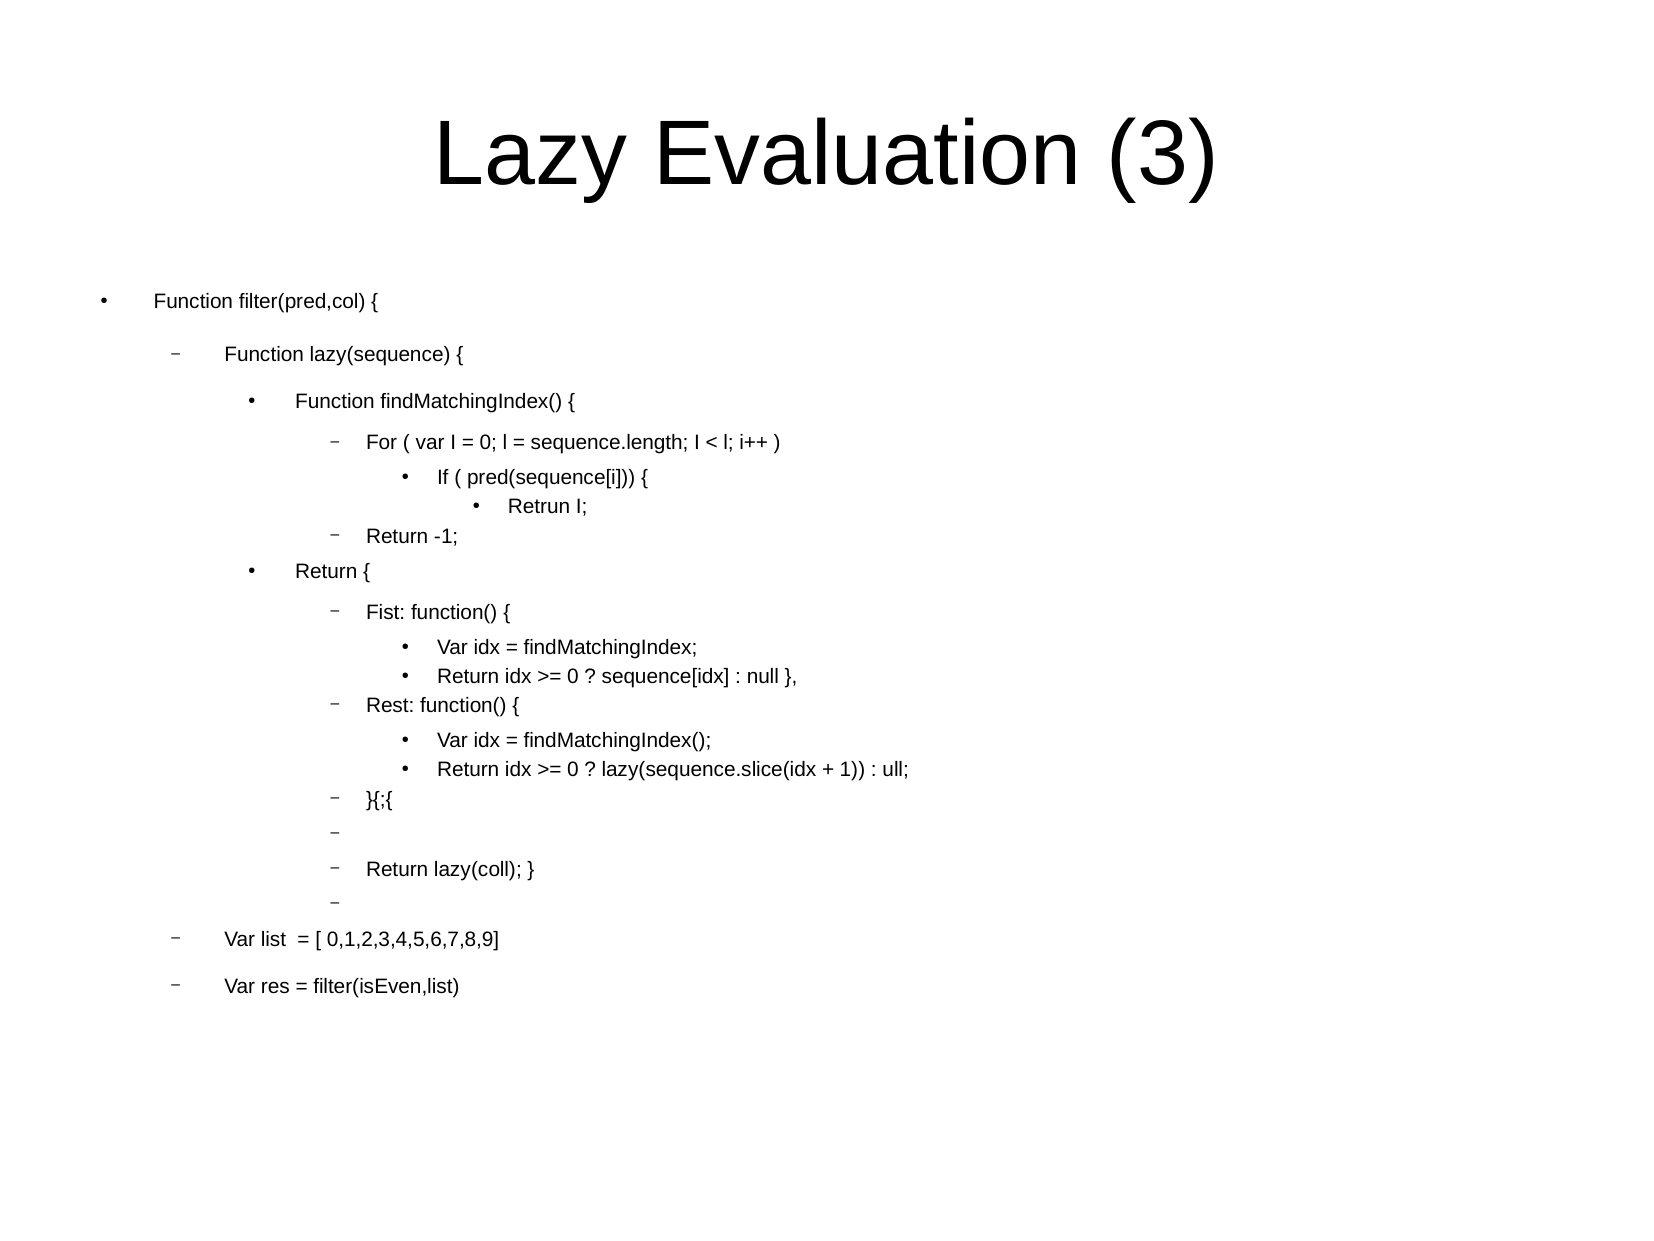

# Lazy Evaluation (3)
Function filter(pred,col) {
Function lazy(sequence) {
Function findMatchingIndex() {
For ( var I = 0; l = sequence.length; I < l; i++ )
If ( pred(sequence[i])) {
Retrun I;
Return -1;
Return {
Fist: function() {
Var idx = findMatchingIndex;
Return idx >= 0 ? sequence[idx] : null },
Rest: function() {
Var idx = findMatchingIndex();
Return idx >= 0 ? lazy(sequence.slice(idx + 1)) : ull;
}{;{
Return lazy(coll); }
Var list = [ 0,1,2,3,4,5,6,7,8,9]
Var res = filter(isEven,list)